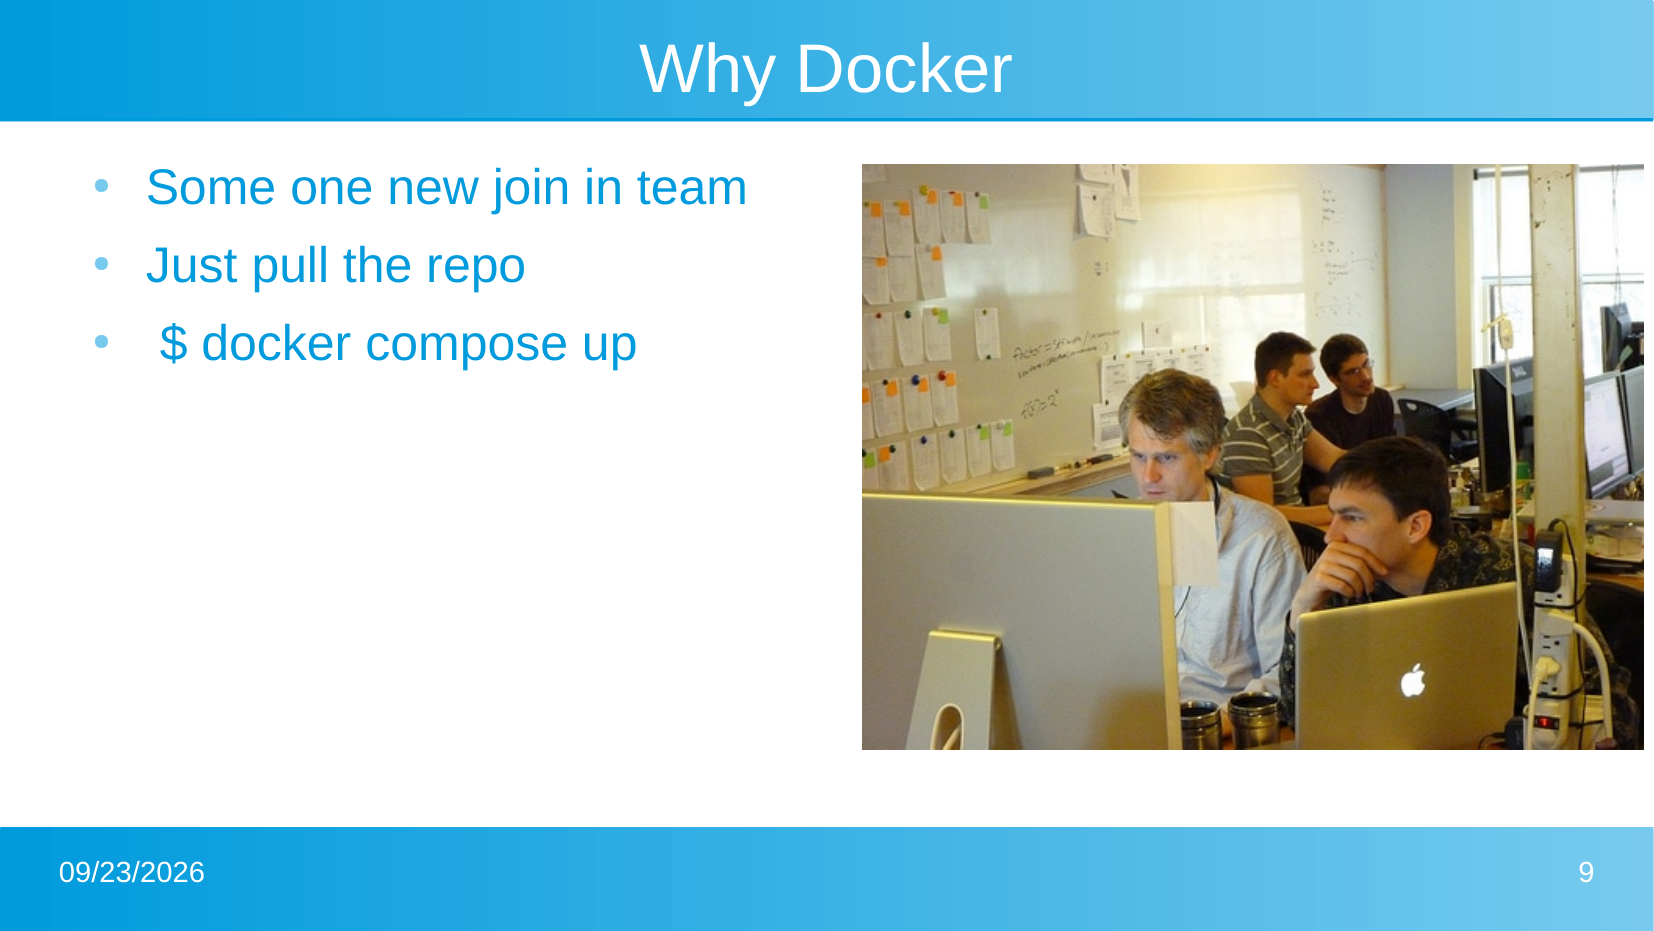

# Why Docker
Some one new join in team
Just pull the repo
 $ docker compose up
9